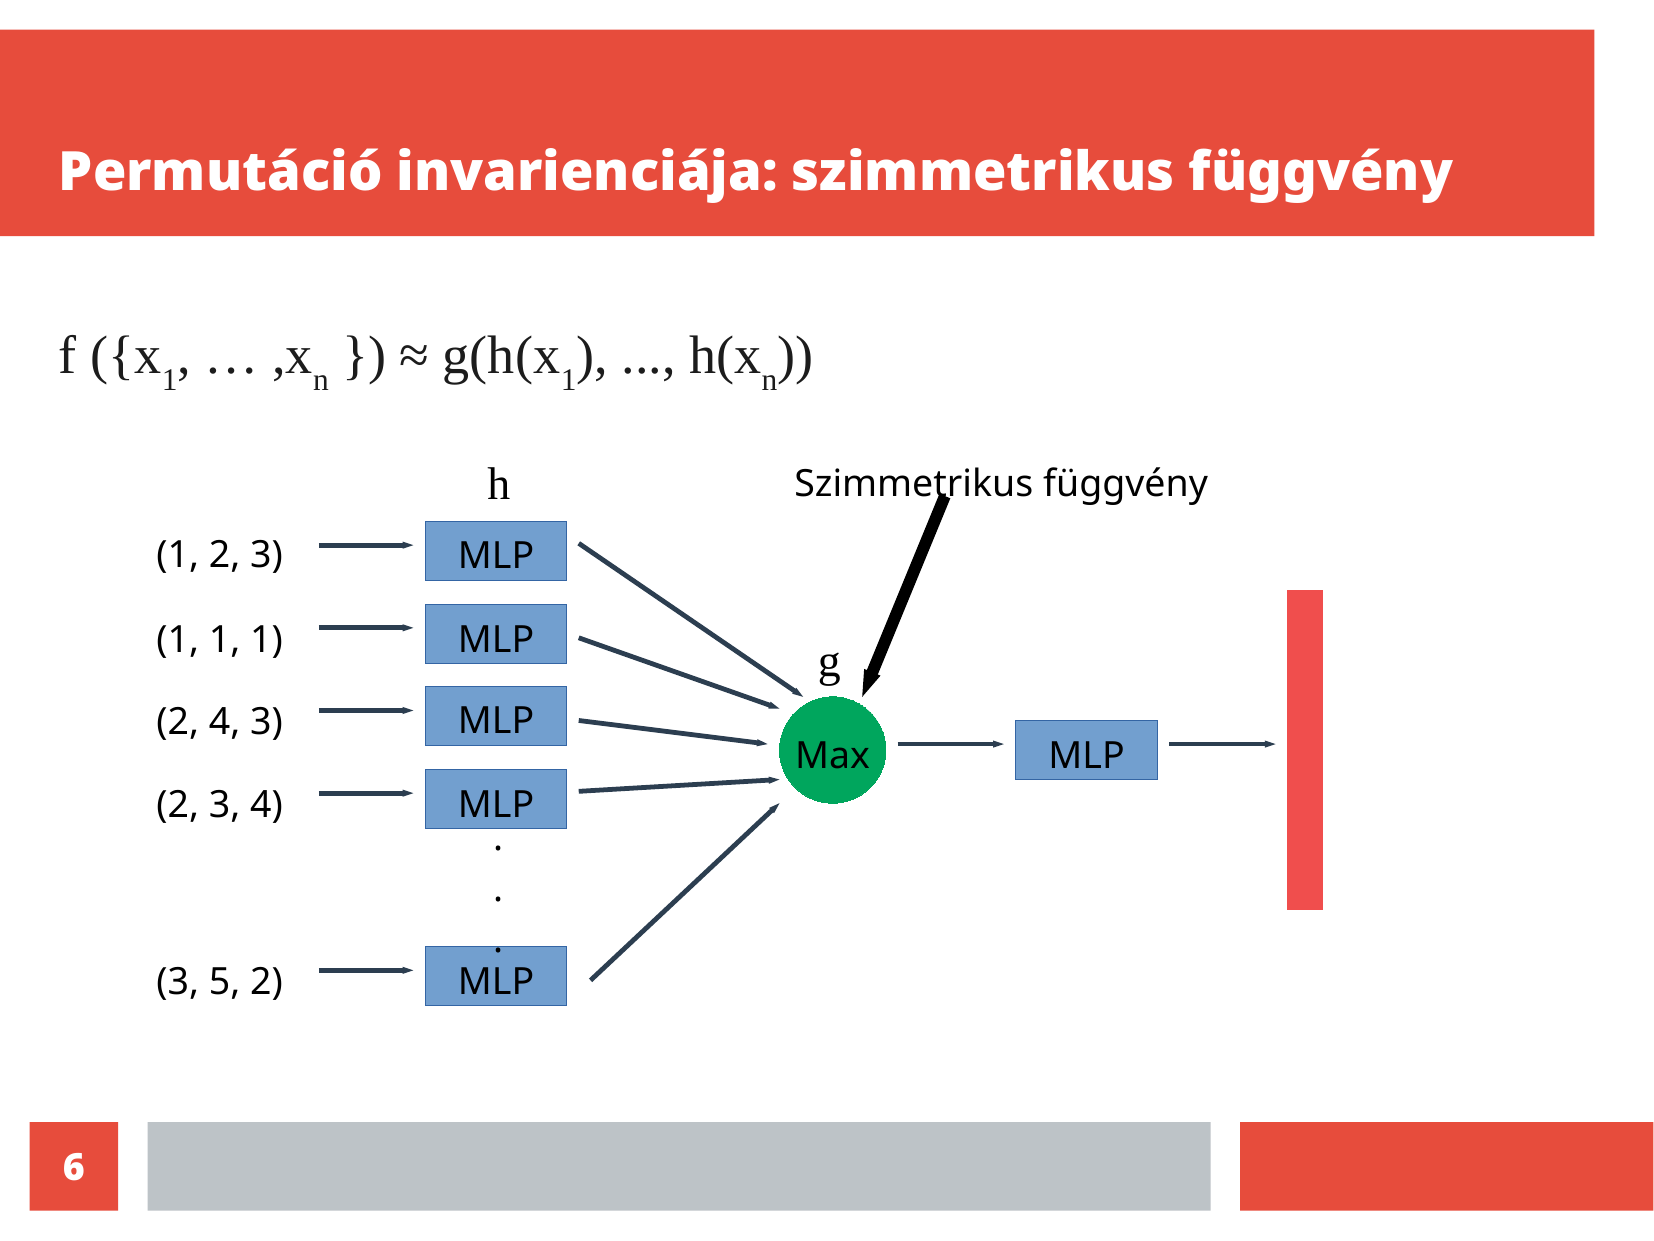

# Permutáció invarienciája: szimmetrikus függvény
f ({x1, … ,xn }) ≈ g(h(x1), ..., h(xn))
Szimmetrikus függvény
h
(1, 2, 3)
MLP
(1, 1, 1)
MLP
g
MLP
(2, 4, 3)
Max
MLP
(2, 3, 4)
MLP
.
.
.
(3, 5, 2)
MLP
6